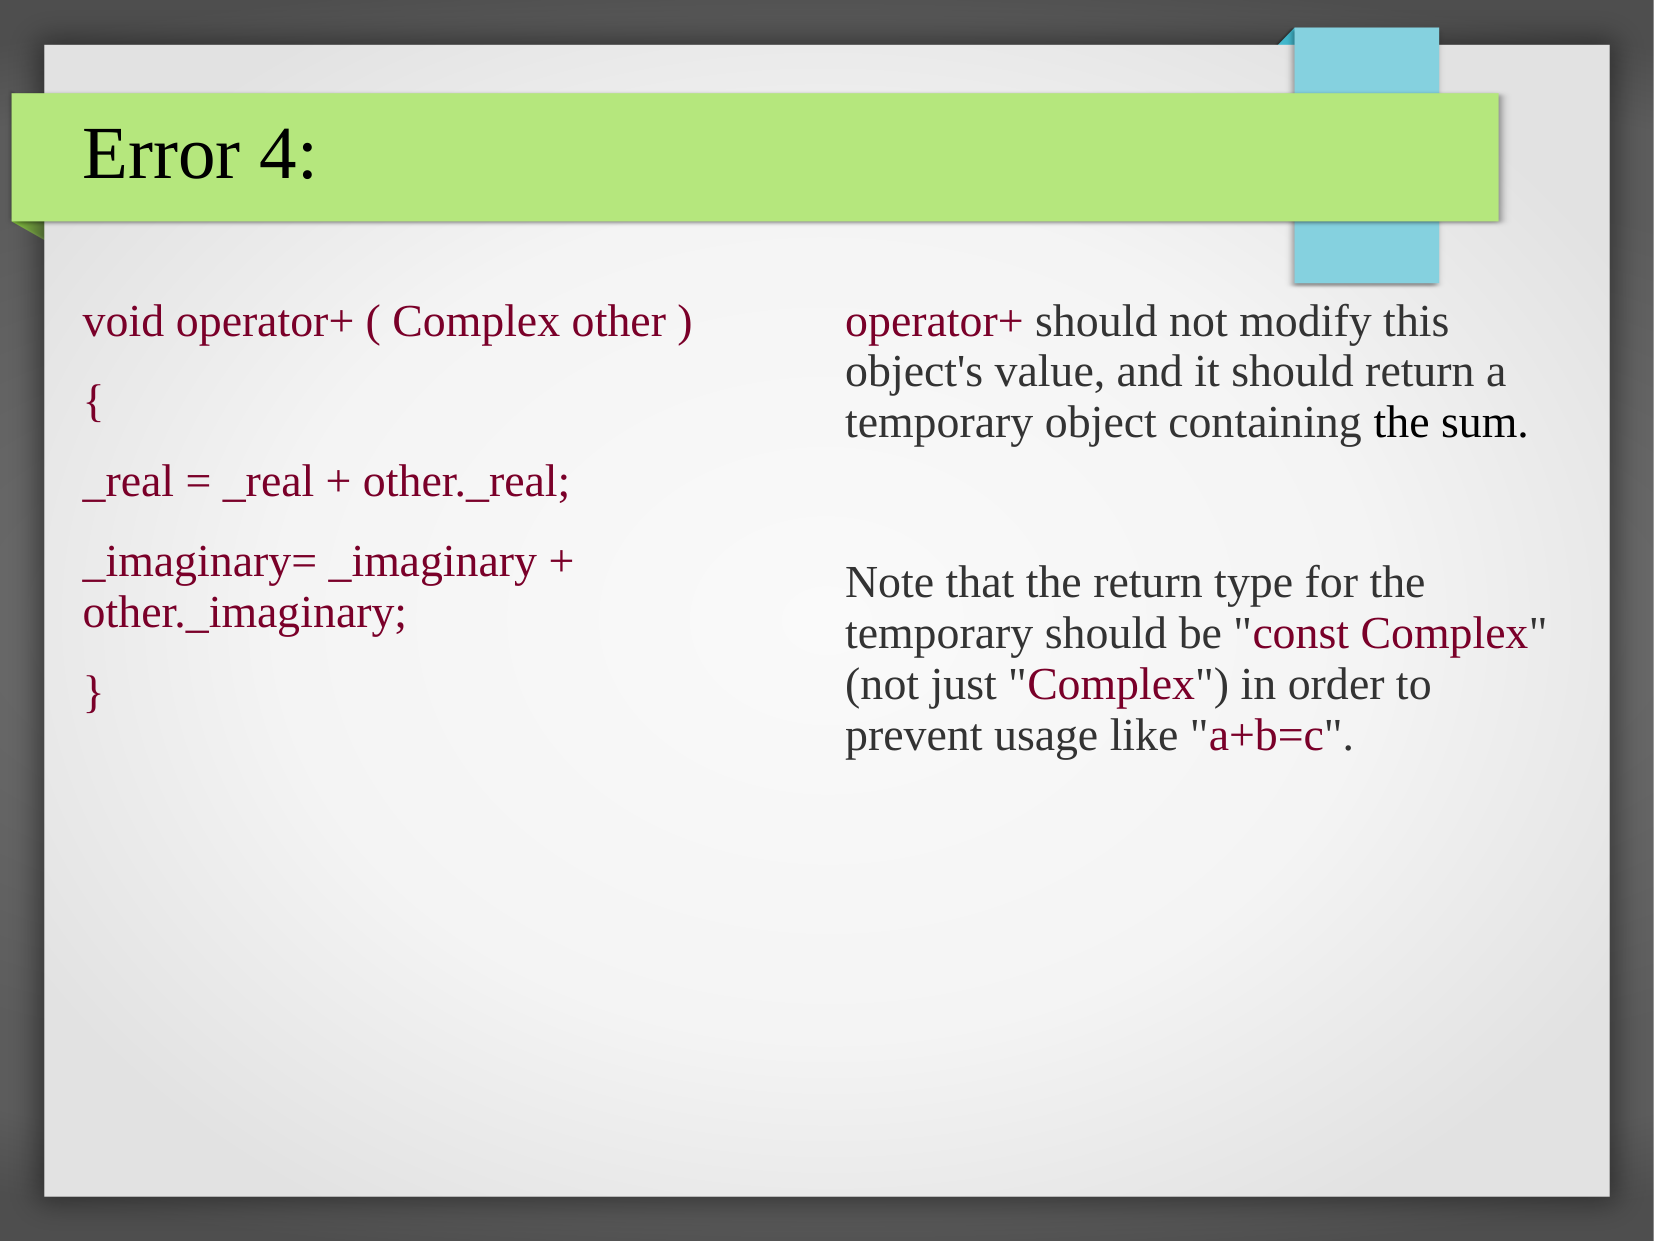

# Error 4:
void operator+ ( Complex other )
{
_real = _real + other._real;
_imaginary= _imaginary + other._imaginary;
}
operator+ should not modify this object's value, and it should return a temporary object containing the sum.
Note that the return type for the temporary should be "const Complex" (not just "Complex") in order to prevent usage like "a+b=c".